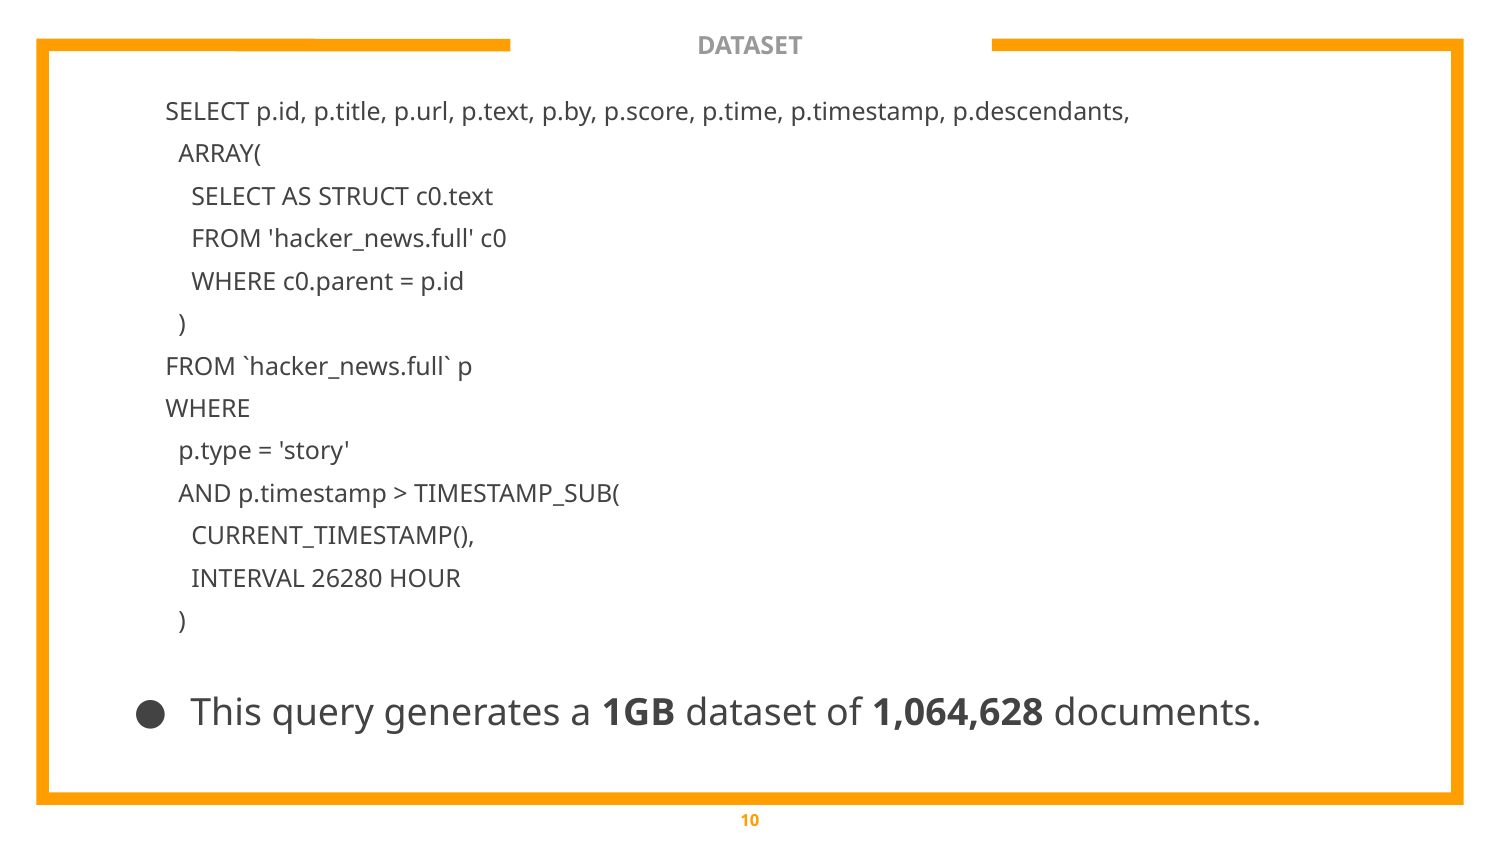

# DATASET
SELECT p.id, p.title, p.url, p.text, p.by, p.score, p.time, p.timestamp, p.descendants,
 ARRAY(
 SELECT AS STRUCT c0.text
 FROM 'hacker_news.full' c0
 WHERE c0.parent = p.id
 )
FROM `hacker_news.full` p
WHERE
 p.type = 'story'
 AND p.timestamp > TIMESTAMP_SUB(
 CURRENT_TIMESTAMP(),
 INTERVAL 26280 HOUR
 )
This query generates a 1GB dataset of 1,064,628 documents.